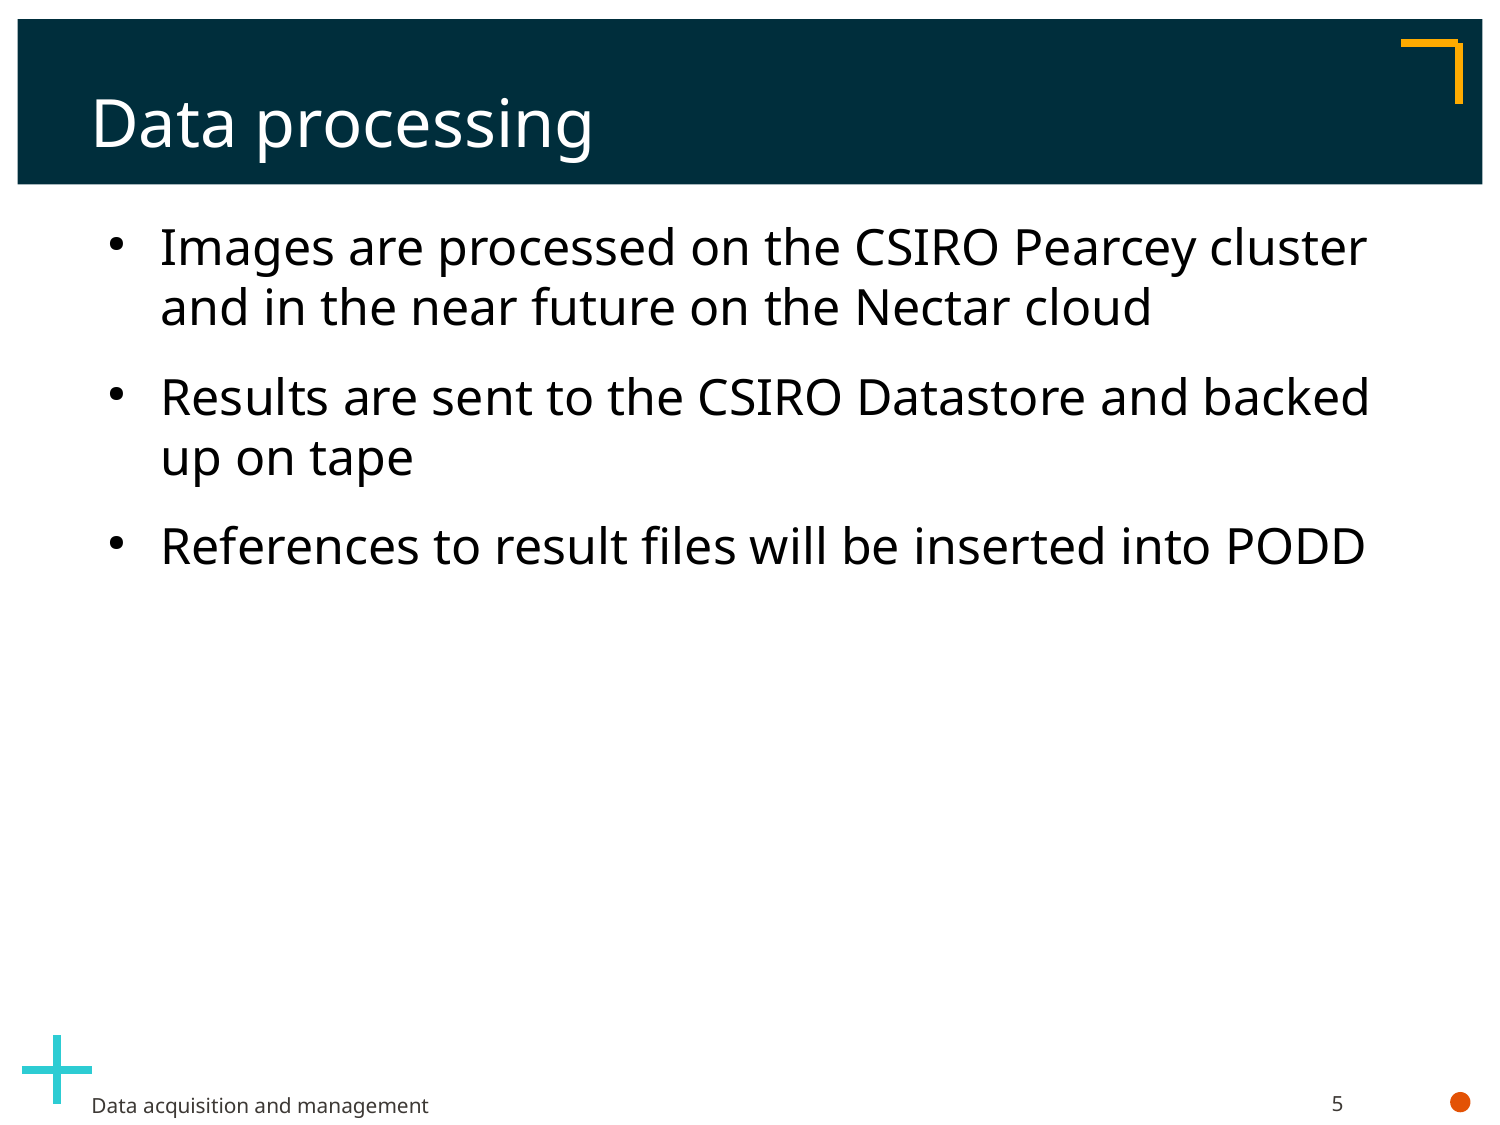

# Data processing
Images are processed on the CSIRO Pearcey cluster and in the near future on the Nectar cloud
Results are sent to the CSIRO Datastore and backed up on tape
References to result files will be inserted into PODD
Data acquisition and management